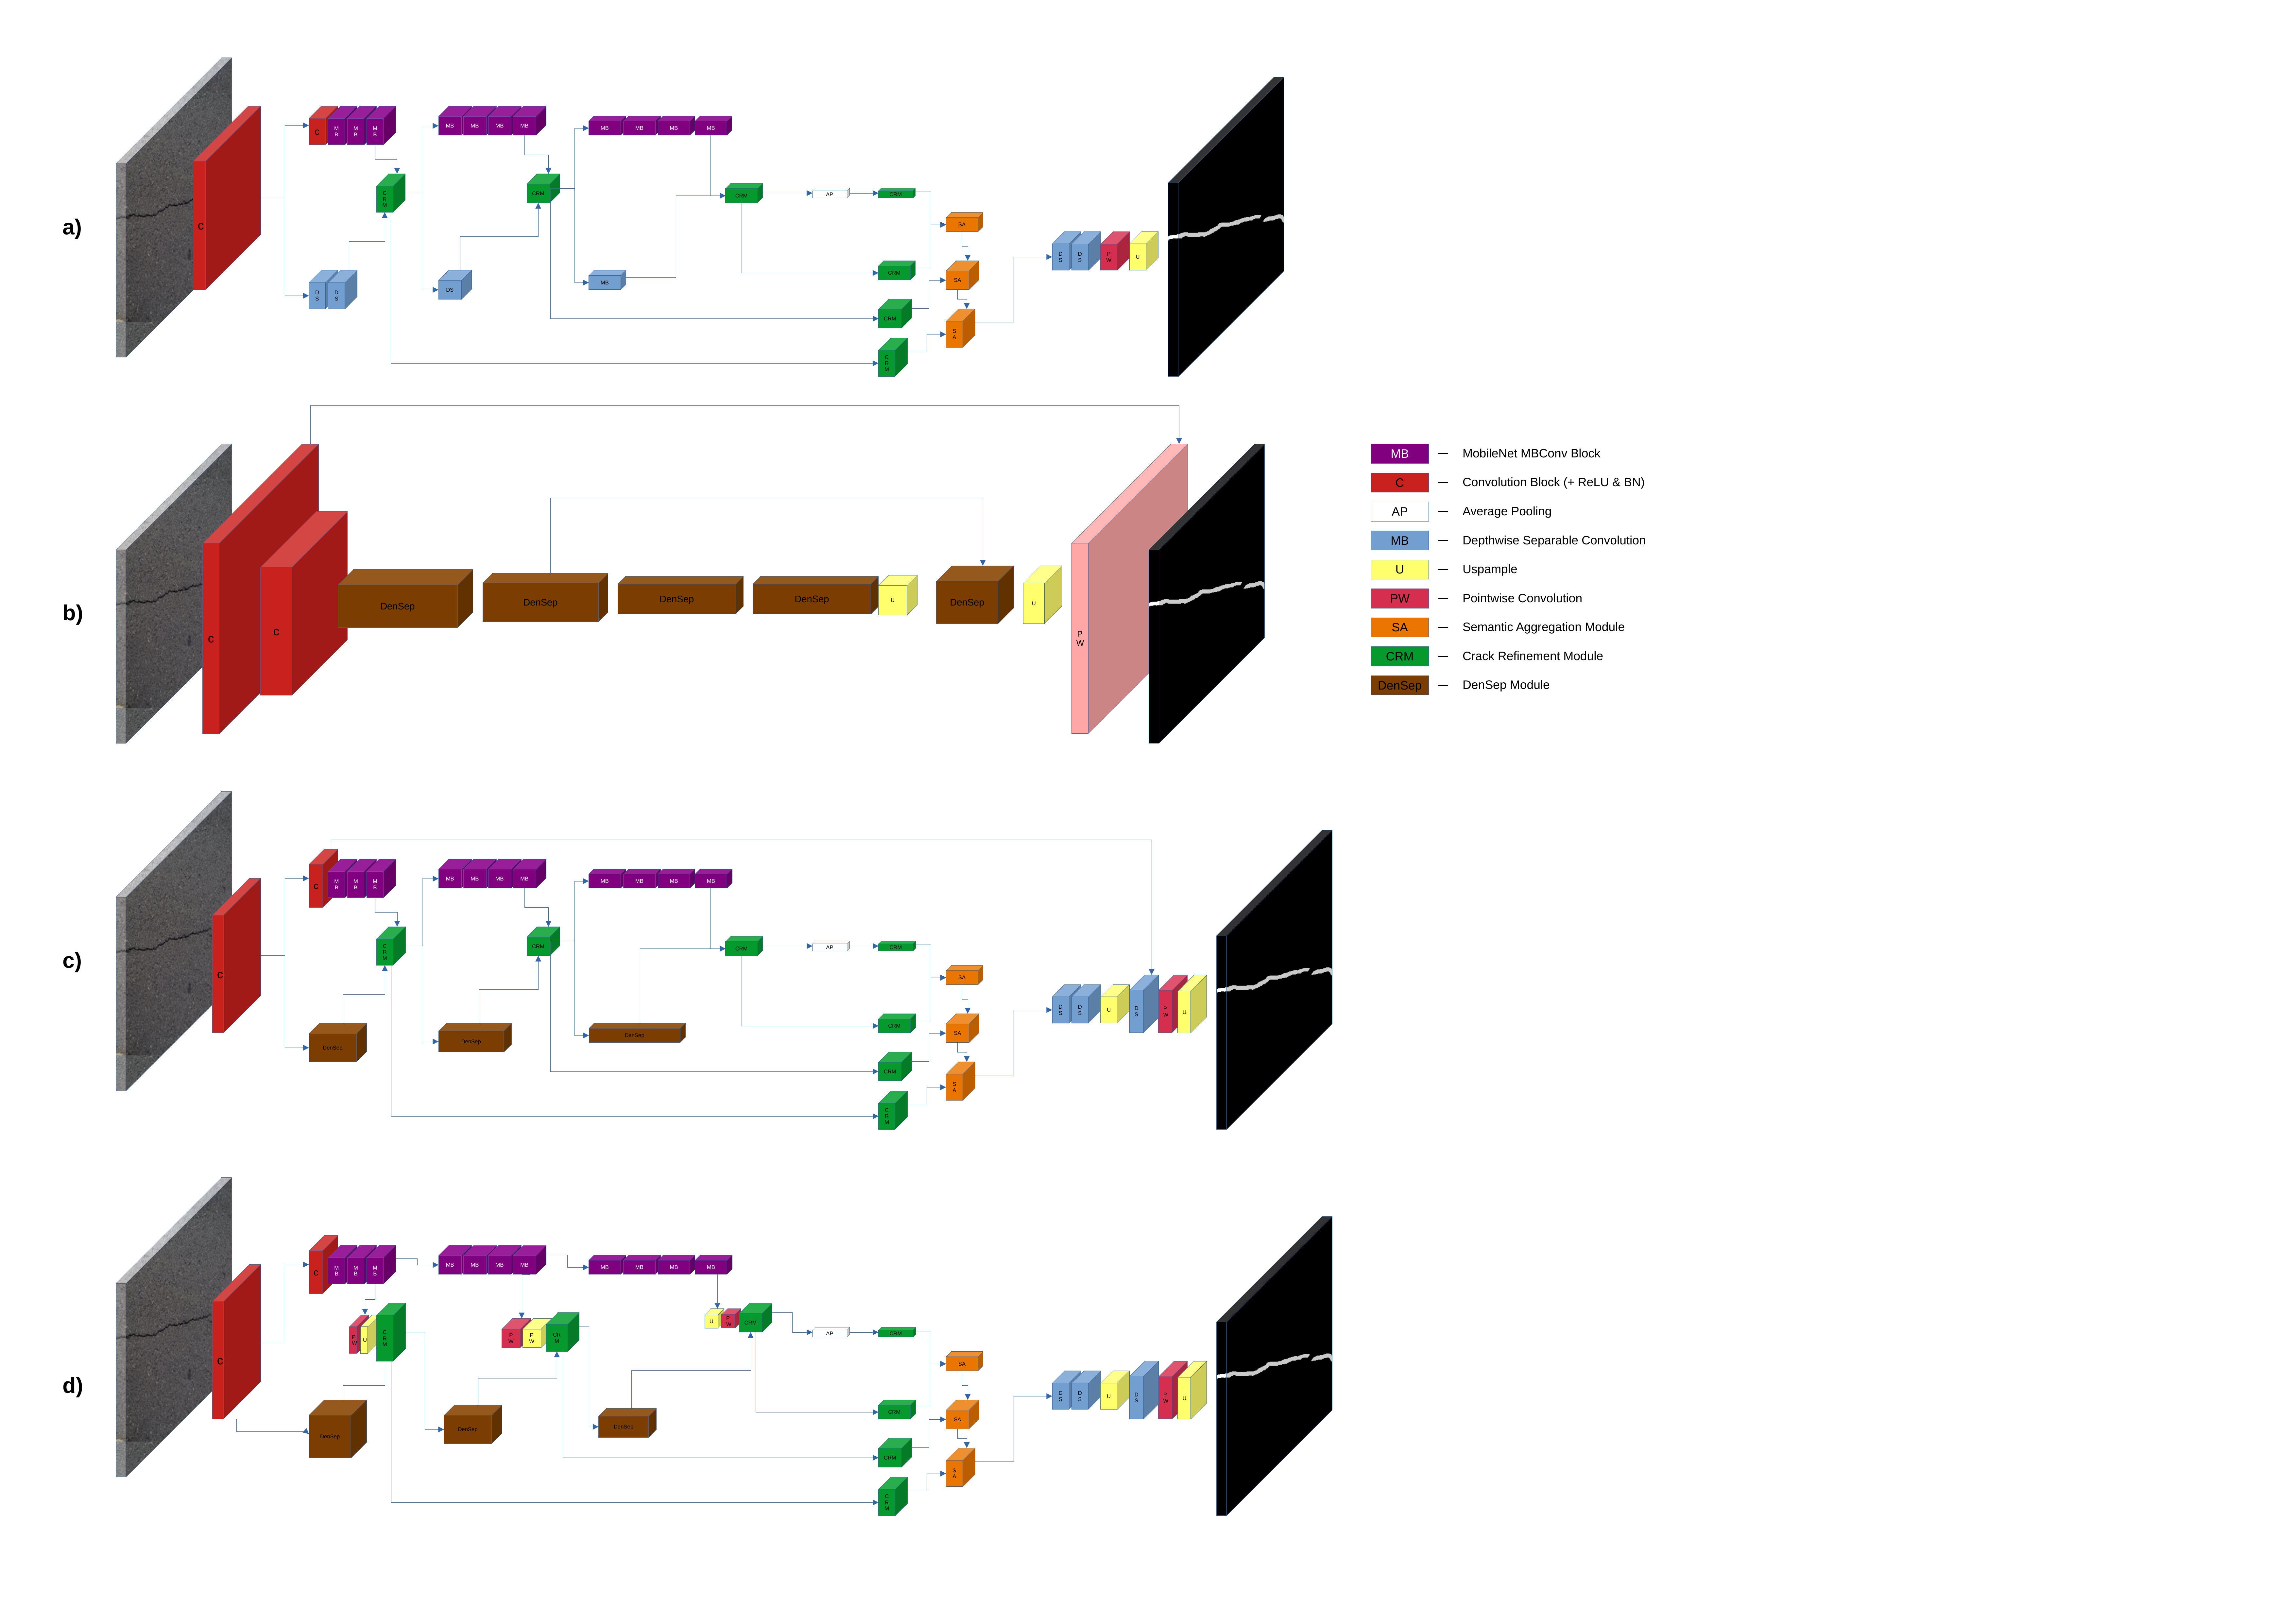

c
MB
MB
MB
c
MB
MB
MB
MB
MB
MB
MB
MB
CRM
CRM
CRM
AP
CRM
a)
SA
DS
U
DS
PW
CRM
SA
DS
DS
DS
MB
CRM
SA
CRM
PW
MB
c
MobileNet MBConv Block
C
Convolution Block (+ ReLU & BN)
AP
Average Pooling
c
MB
Depthwise Separable Convolution
U
Uspample
DenSep
U
DenSep
DenSep
U
DenSep
DenSep
PW
Pointwise Convolution
b)
SA
Semantic Aggregation Module
CRM
Crack Refinement Module
DenSep
DenSep Module
c
MB
MB
MB
MB
MB
MB
MB
MB
MB
MB
MB
c
CRM
CRM
CRM
AP
CRM
c)
SA
DS
PW
U
DS
U
DS
CRM
SA
DenSep
DenSep
DenSep
CRM
SA
CRM
c
MB
MB
MB
MB
MB
MB
MB
MB
MB
MB
MB
c
CRM
CRM
PW
U
CRM
CRM
PW
U
PW
PW
AP
CRM
SA
DS
PW
U
DS
U
d)
DS
DenSep
CRM
SA
DenSep
DenSep
CRM
SA
CRM